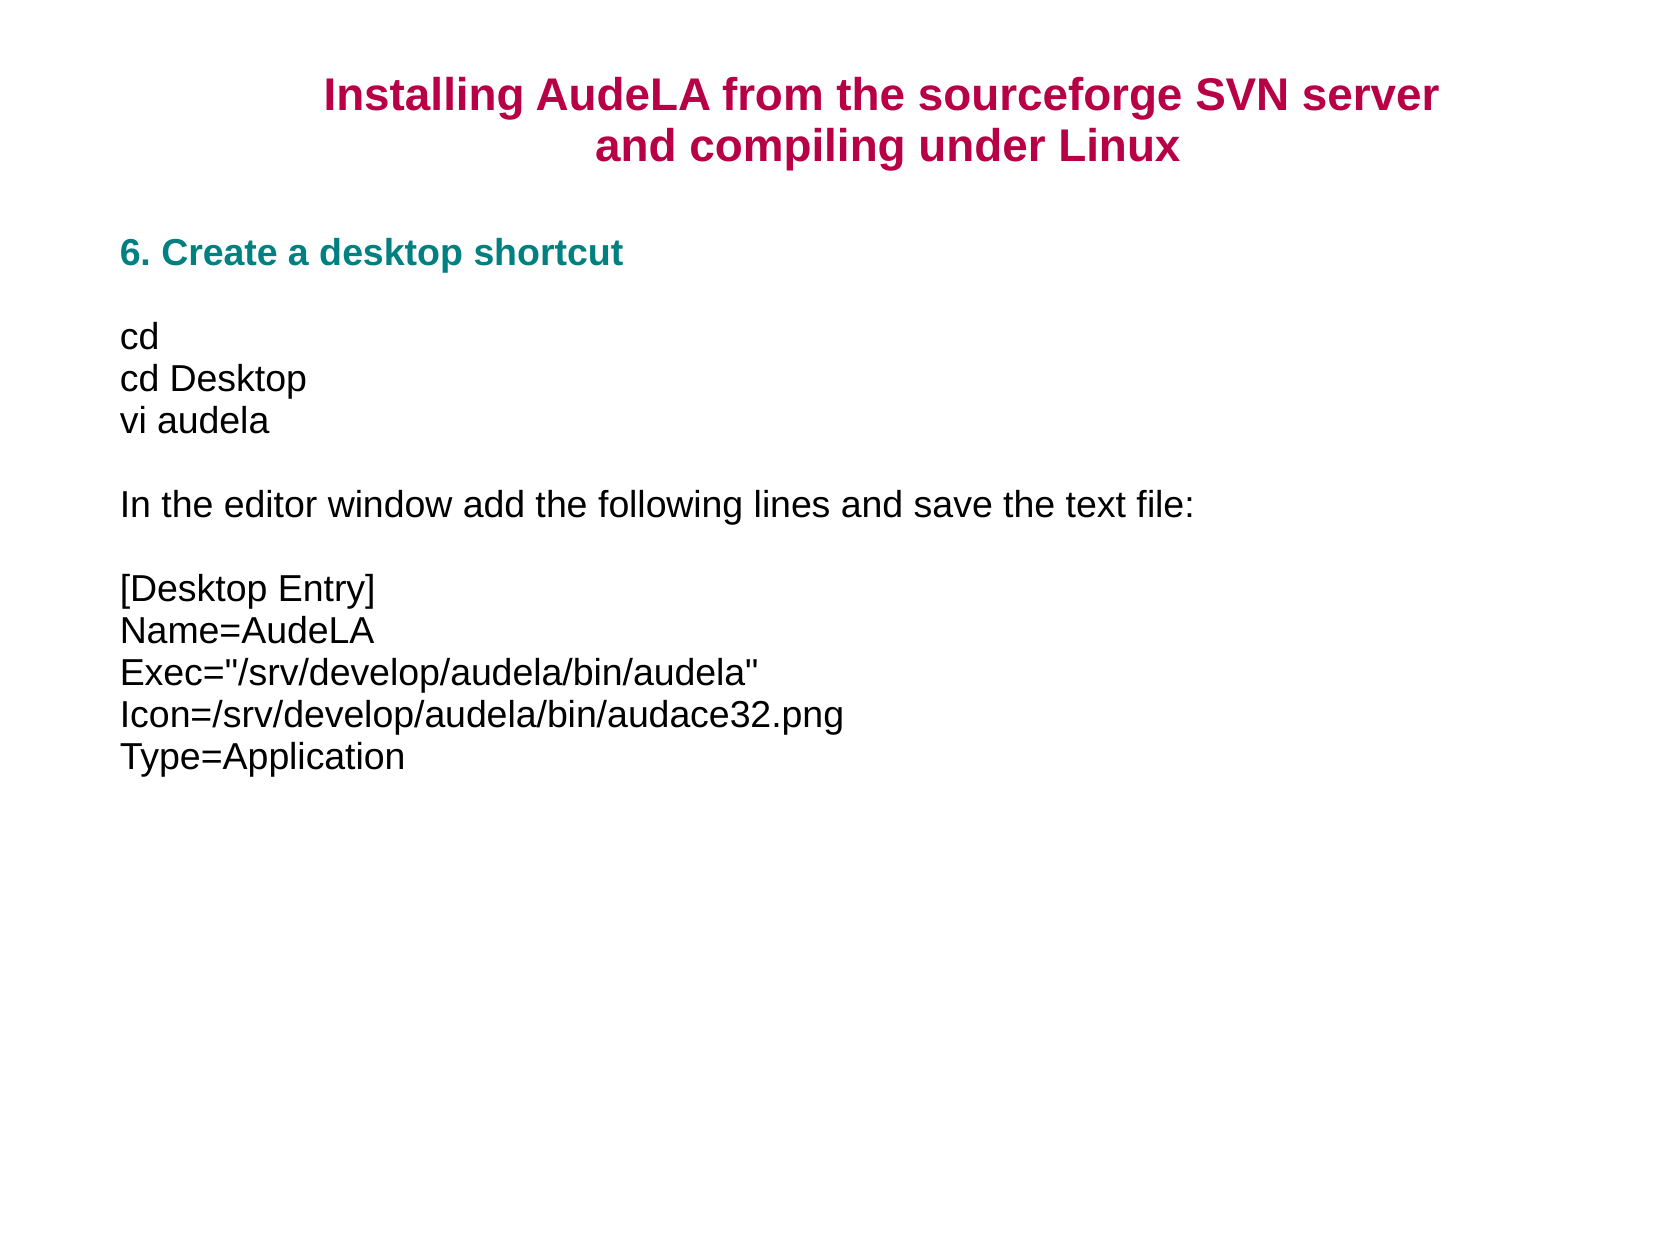

Installing AudeLA from the sourceforge SVN server
and compiling under Linux
6. Create a desktop shortcut
cd
cd Desktop
vi audela
In the editor window add the following lines and save the text file:
[Desktop Entry]
Name=AudeLA
Exec="/srv/develop/audela/bin/audela"
Icon=/srv/develop/audela/bin/audace32.png
Type=Application